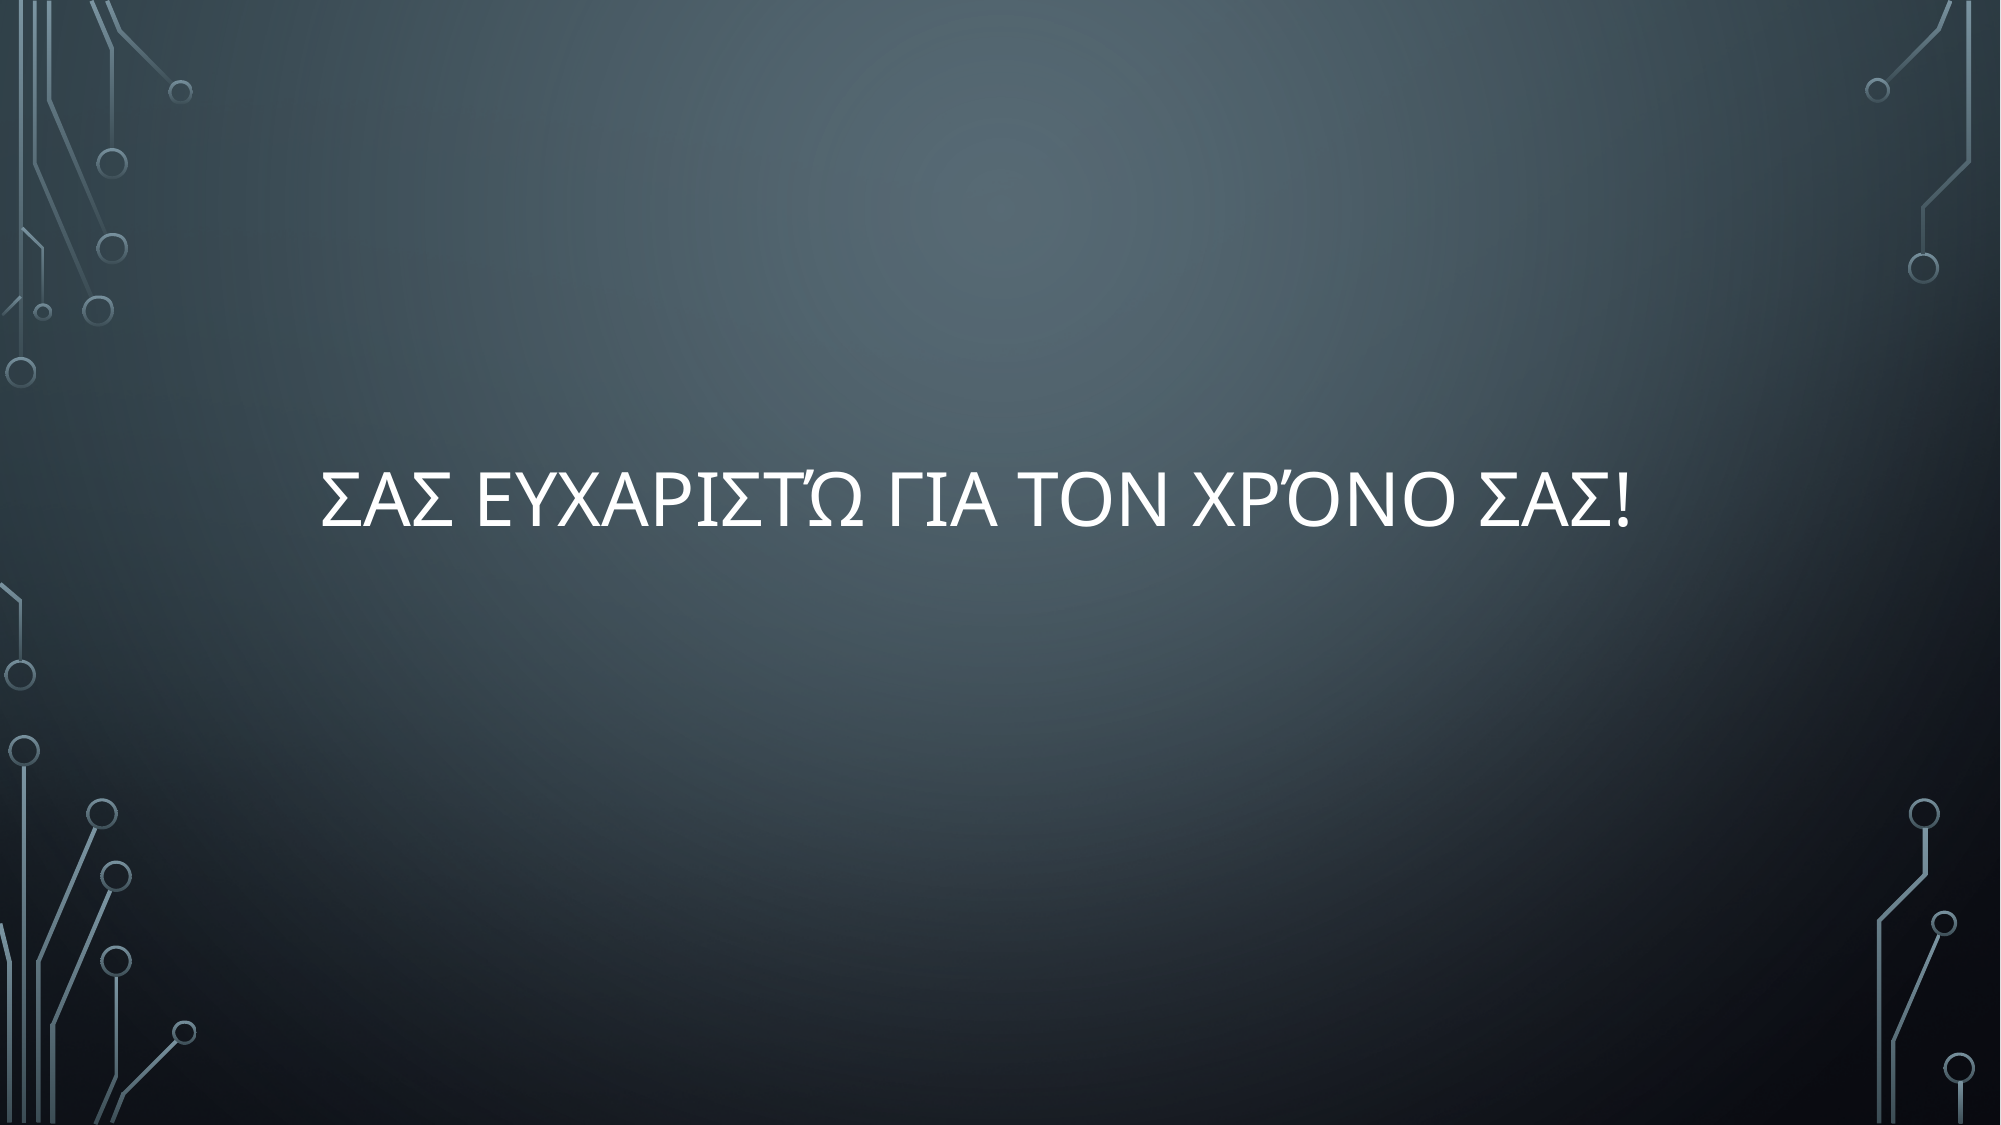

# ΣΑΣ ΕΥΧΑΡΙΣΤΏ ΓΙΑ ΤΟΝ ΧΡΌΝΟ ΣΑΣ!